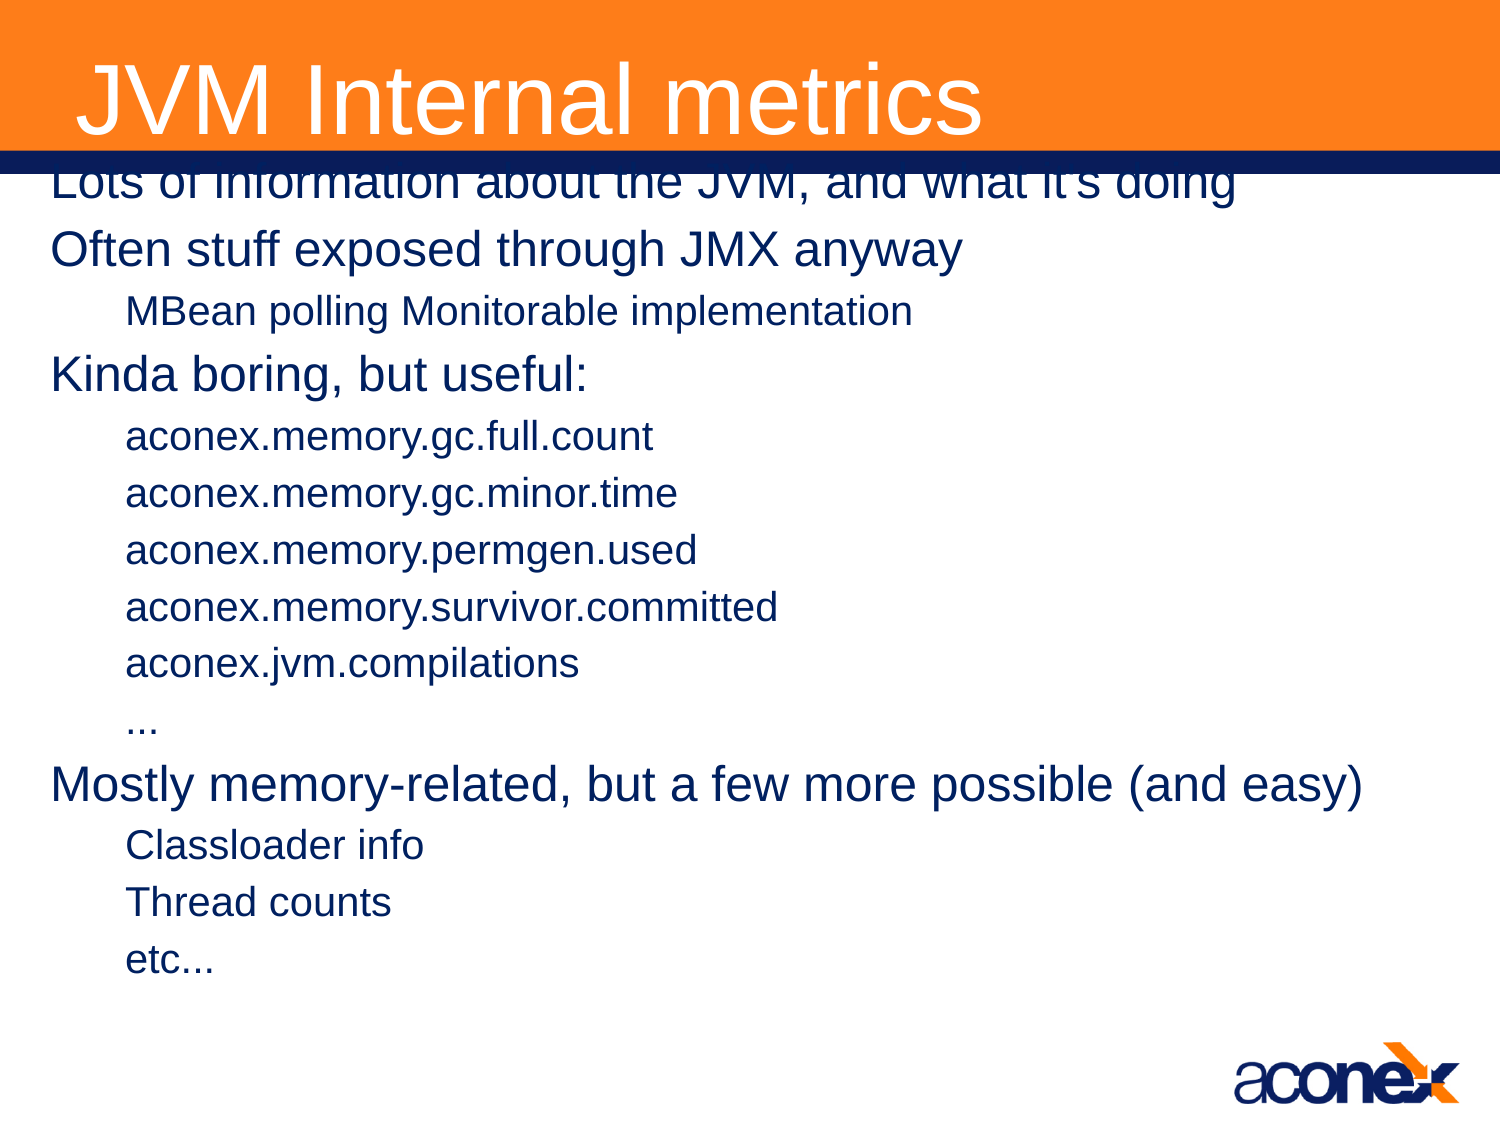

# JVM Internal metrics
Lots of information about the JVM, and what it's doing
Often stuff exposed through JMX anyway
MBean polling Monitorable implementation
Kinda boring, but useful:
aconex.memory.gc.full.count
aconex.memory.gc.minor.time
aconex.memory.permgen.used
aconex.memory.survivor.committed
aconex.jvm.compilations
...
Mostly memory-related, but a few more possible (and easy)
Classloader info
Thread counts
etc...